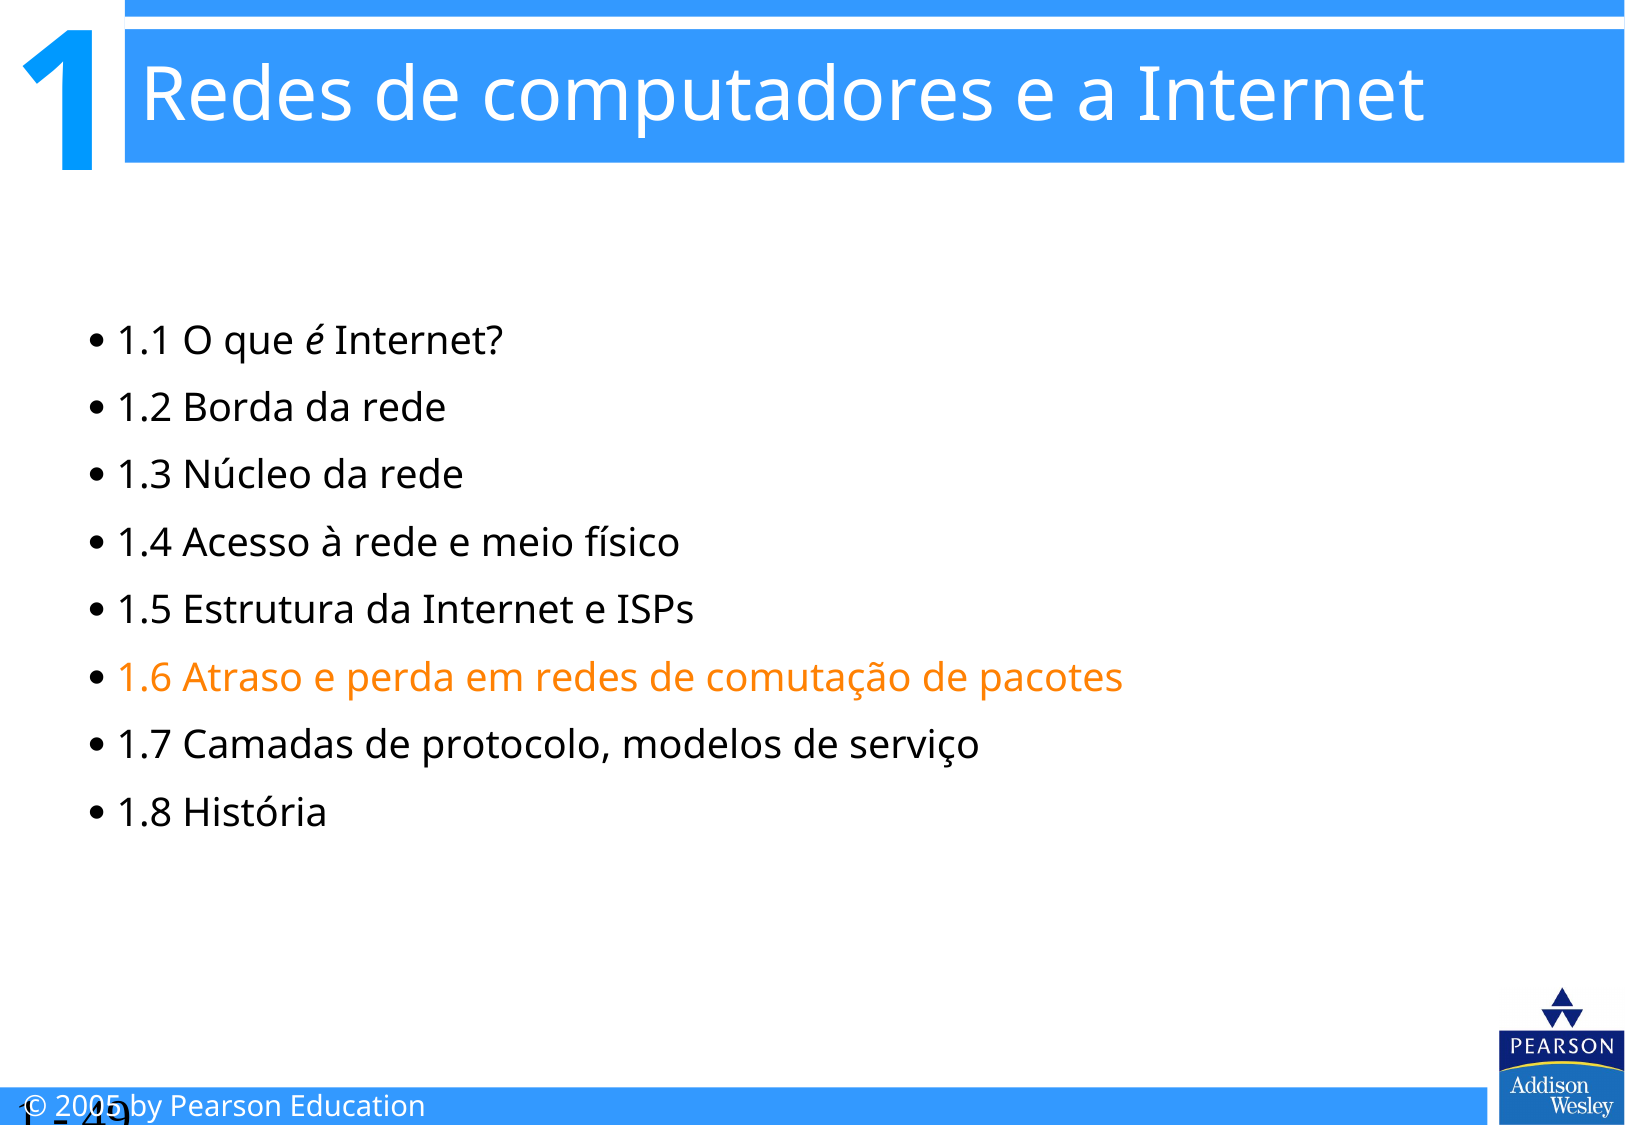

Redes de computadores e a Internet
#  1.1 O que é Internet?
 1.2 Borda da rede
 1.3 Núcleo da rede
 1.4 Acesso à rede e meio físico
 1.5 Estrutura da Internet e ISPs
 1.6 Atraso e perda em redes de comutação de pacotes
 1.7 Camadas de protocolo, modelos de serviço
 1.8 História
49